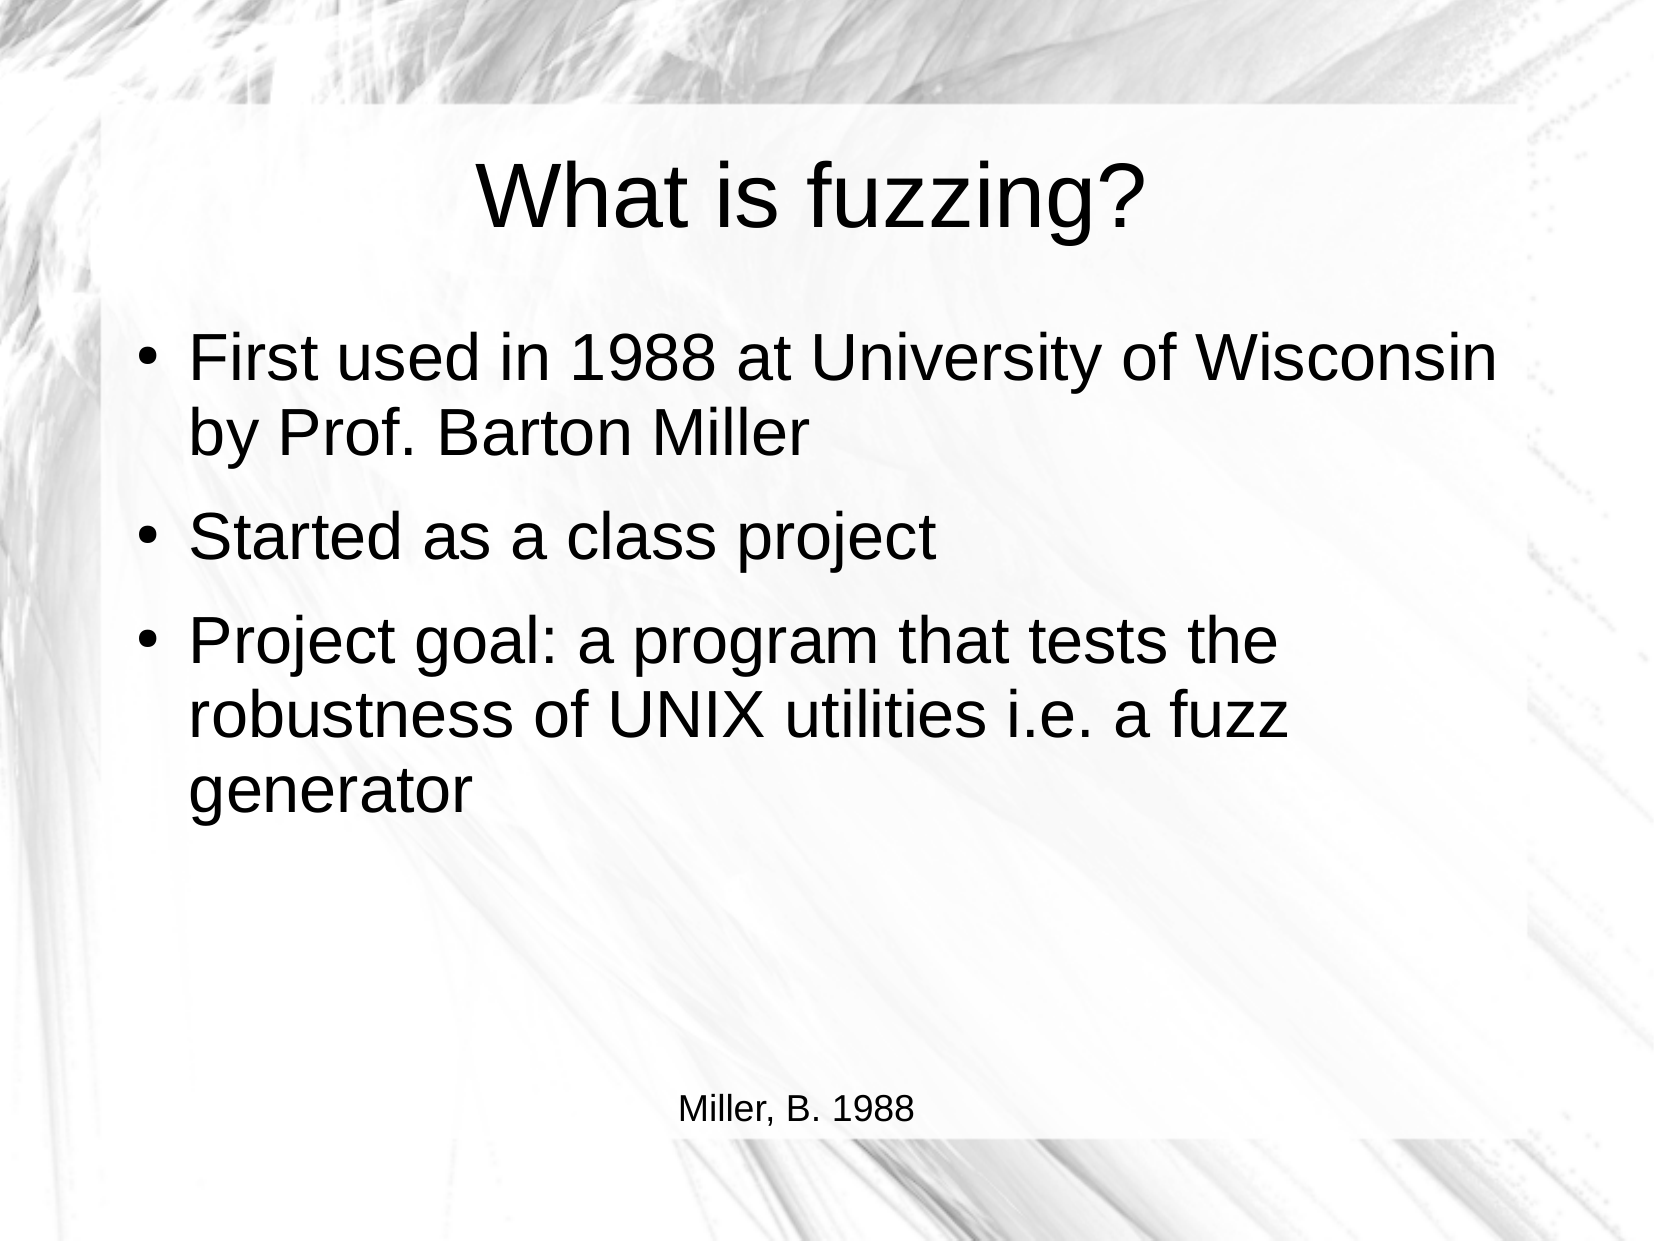

# What is fuzzing?
First used in 1988 at University of Wisconsin by Prof. Barton Miller
Started as a class project
Project goal: a program that tests the robustness of UNIX utilities i.e. a fuzz generator
Miller, B. 1988